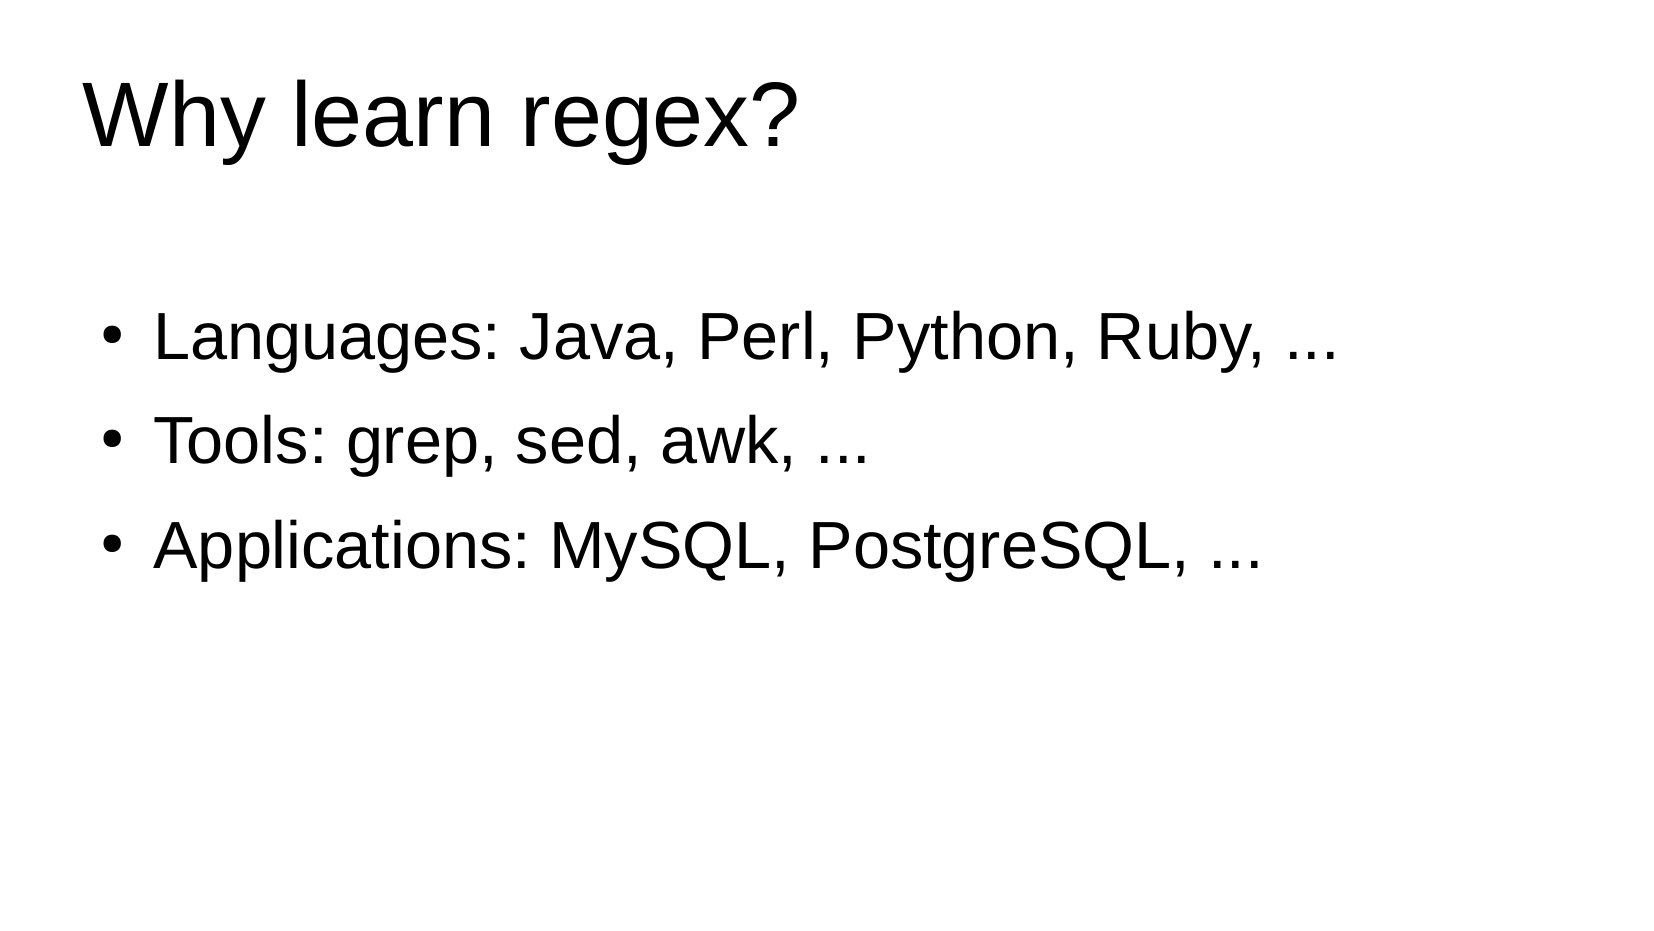

# Why learn regex?
Languages: Java, Perl, Python, Ruby, ...
Tools: grep, sed, awk, ...
Applications: MySQL, PostgreSQL, ...